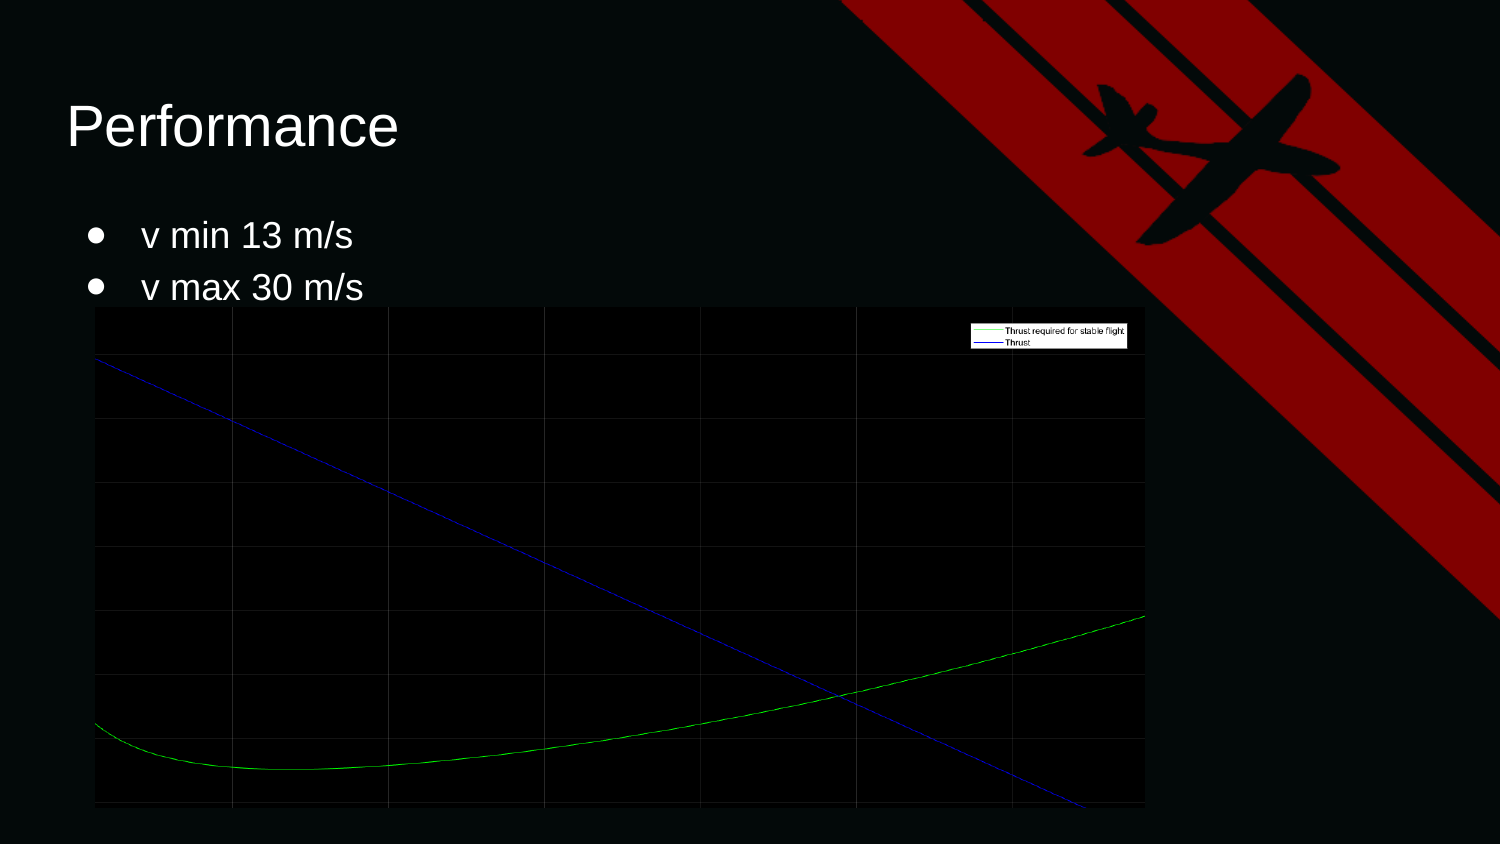

# Performance
v min 13 m/s
v max 30 m/s